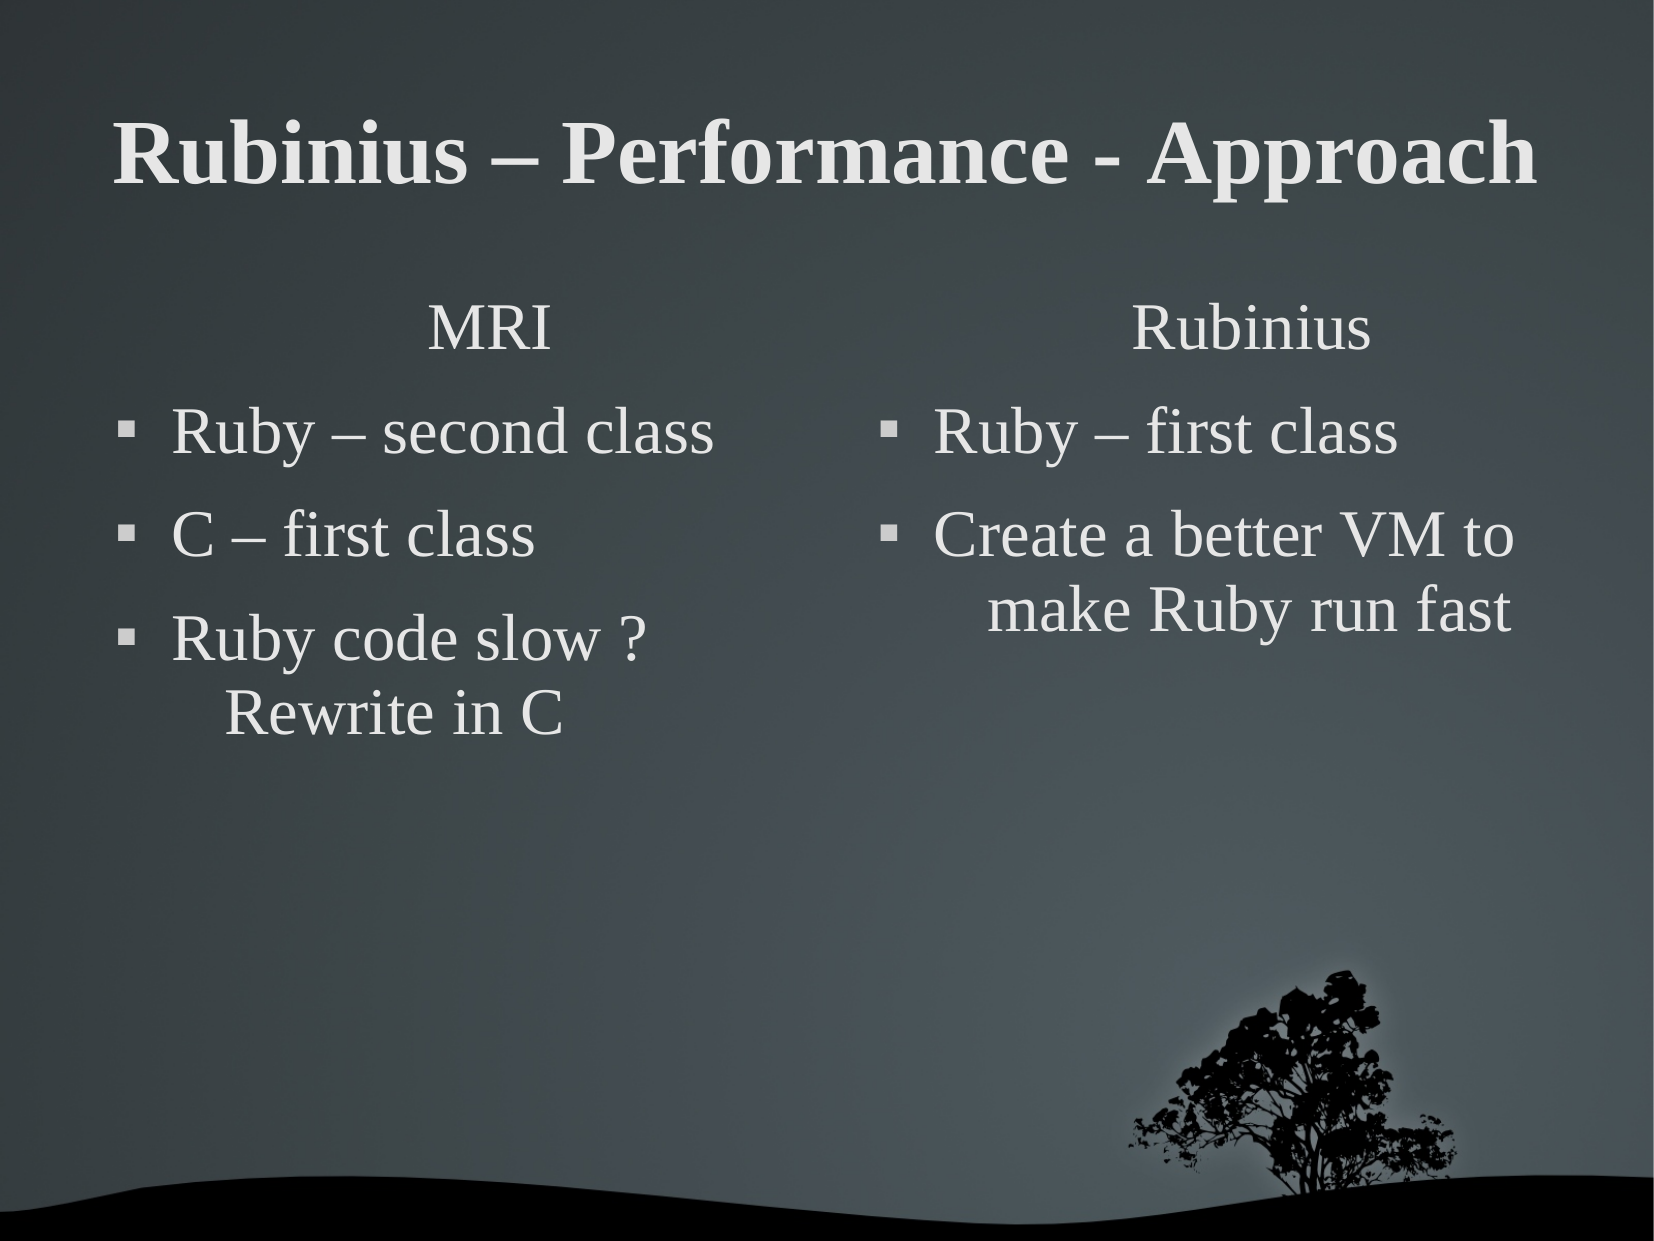

# Rubinius – Performance - Approach
MRI
Ruby – second class
C – first class
Ruby code slow ? Rewrite in C
Rubinius
Ruby – first class
Create a better VM to make Ruby run fast